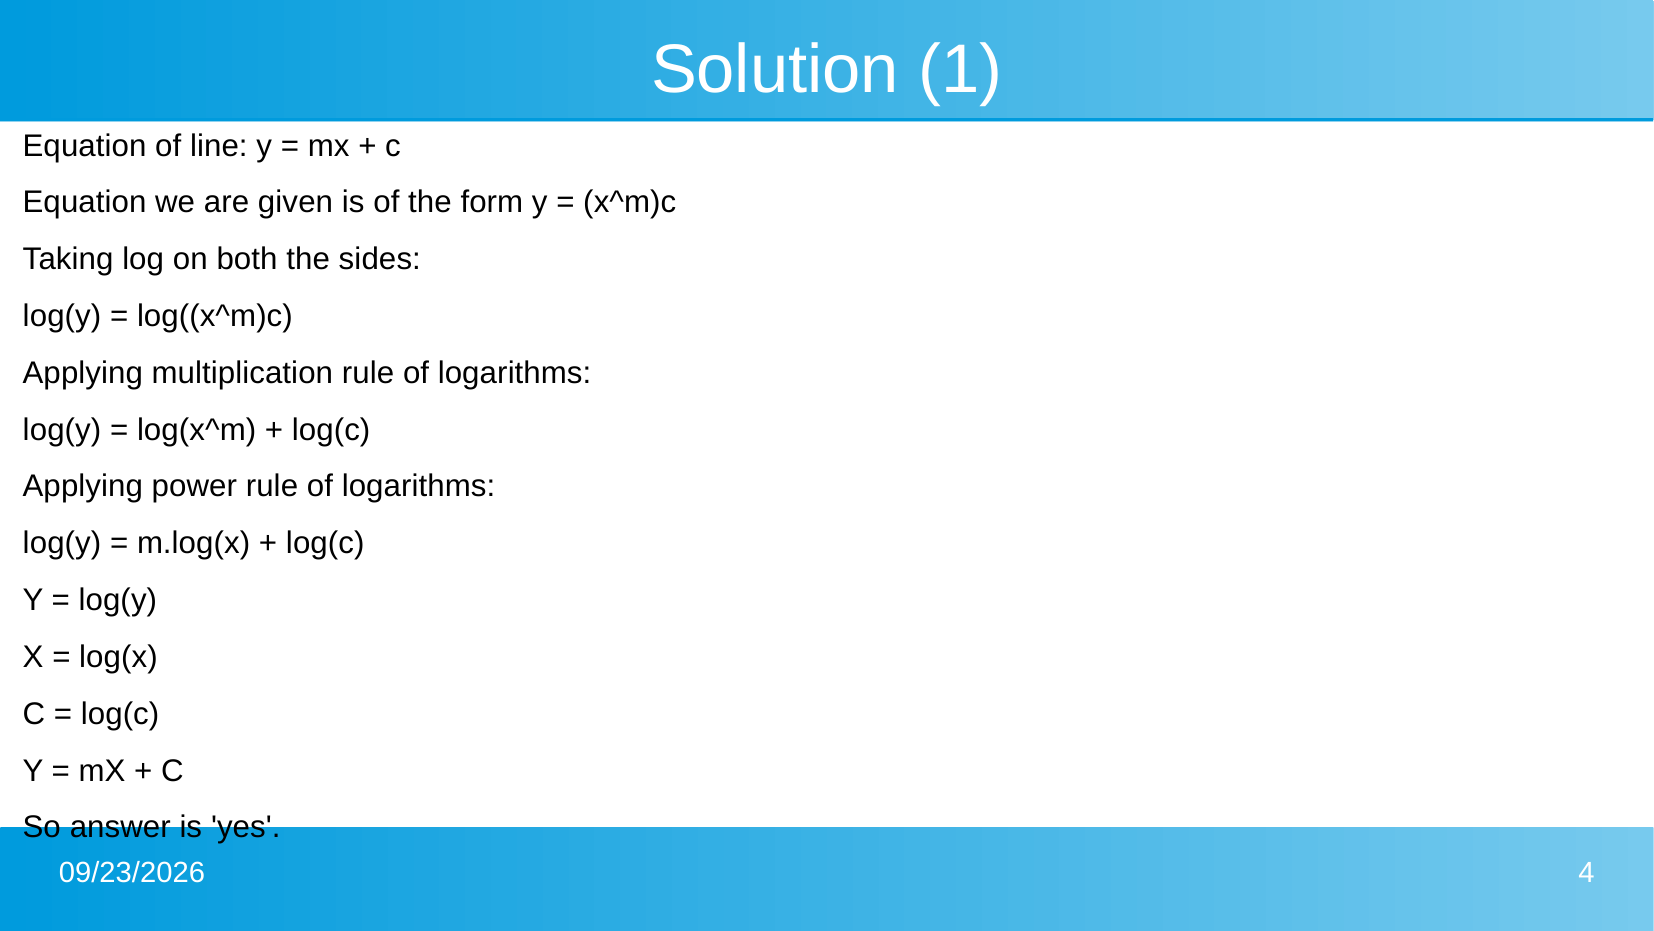

# Solution (1)
Equation of line: y = mx + c
Equation we are given is of the form y = (x^m)c
Taking log on both the sides:
log(y) = log((x^m)c)
Applying multiplication rule of logarithms:
log(y) = log(x^m) + log(c)
Applying power rule of logarithms:
log(y) = m.log(x) + log(c)
Y = log(y)
X = log(x)
C = log(c)
Y = mX + C
So answer is 'yes'.
4